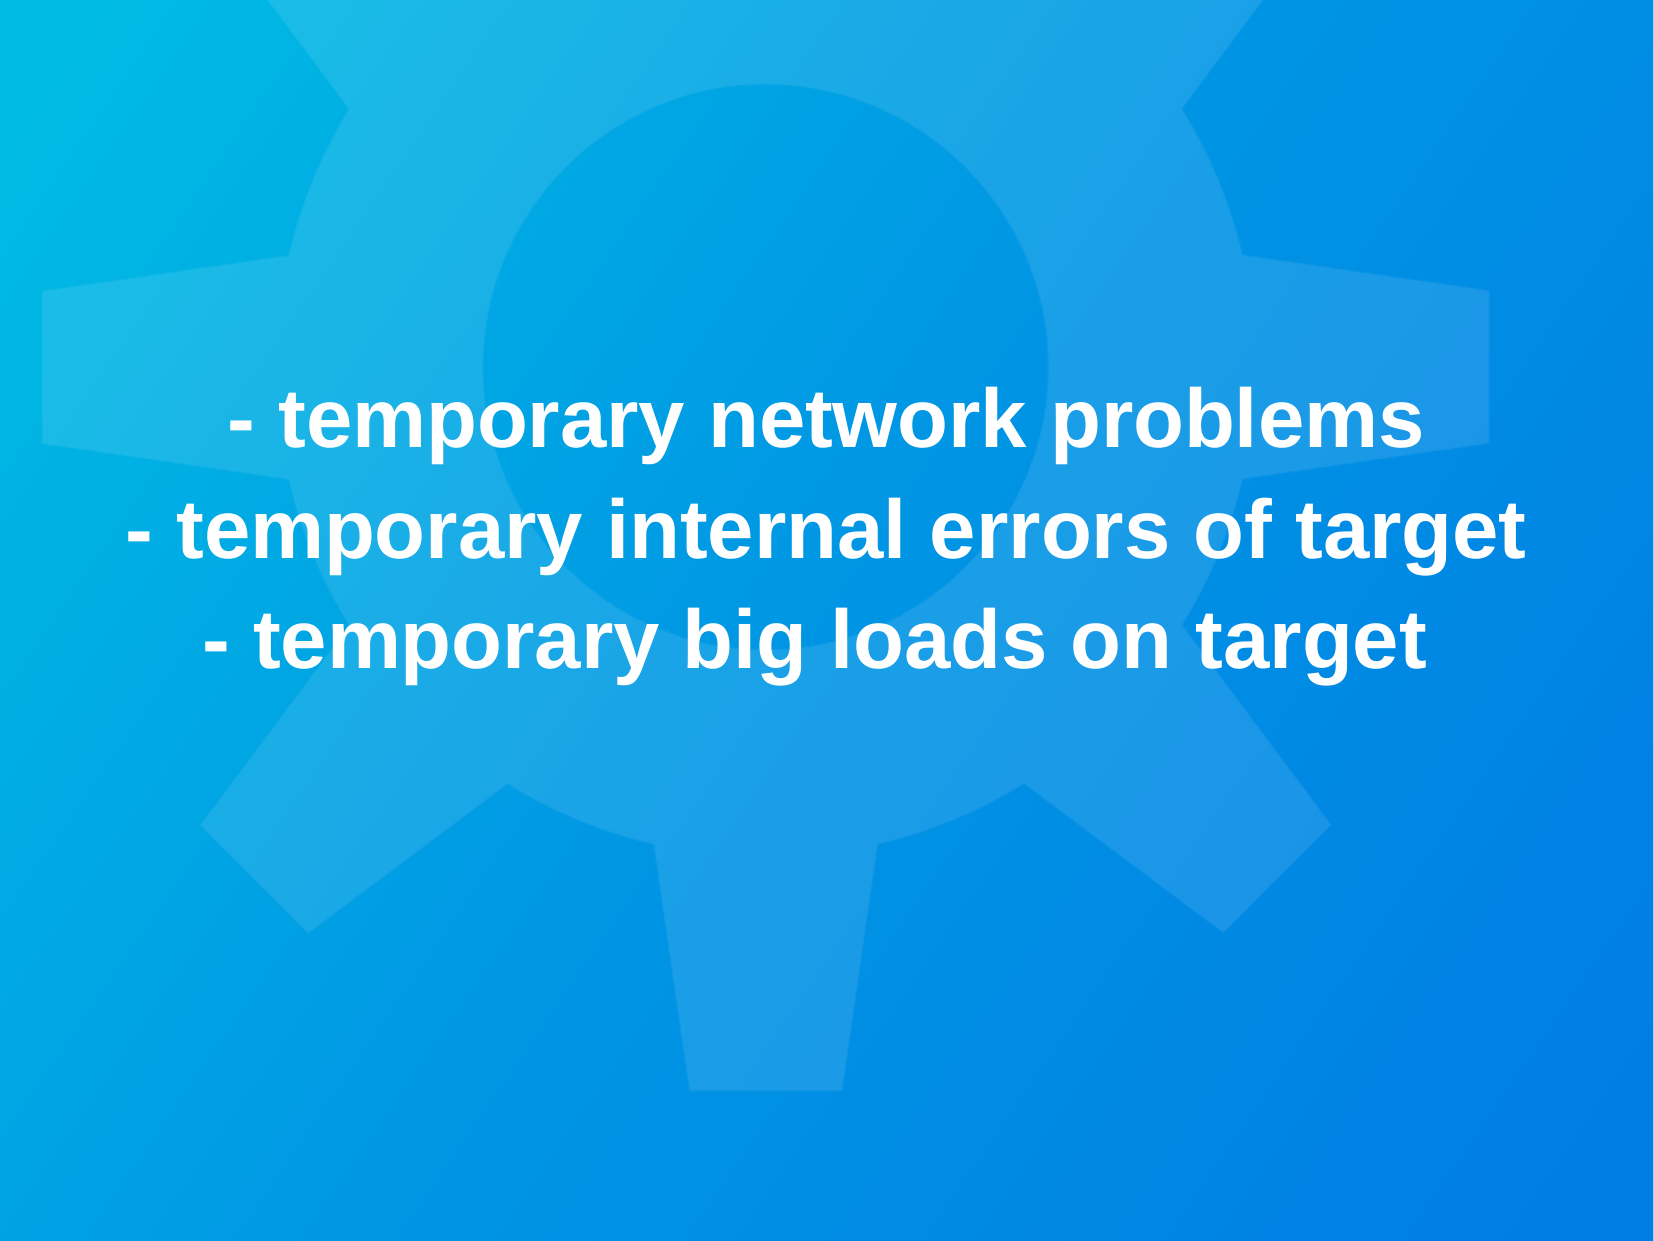

# - temporary network problems
- temporary internal errors of target
- temporary big loads on target